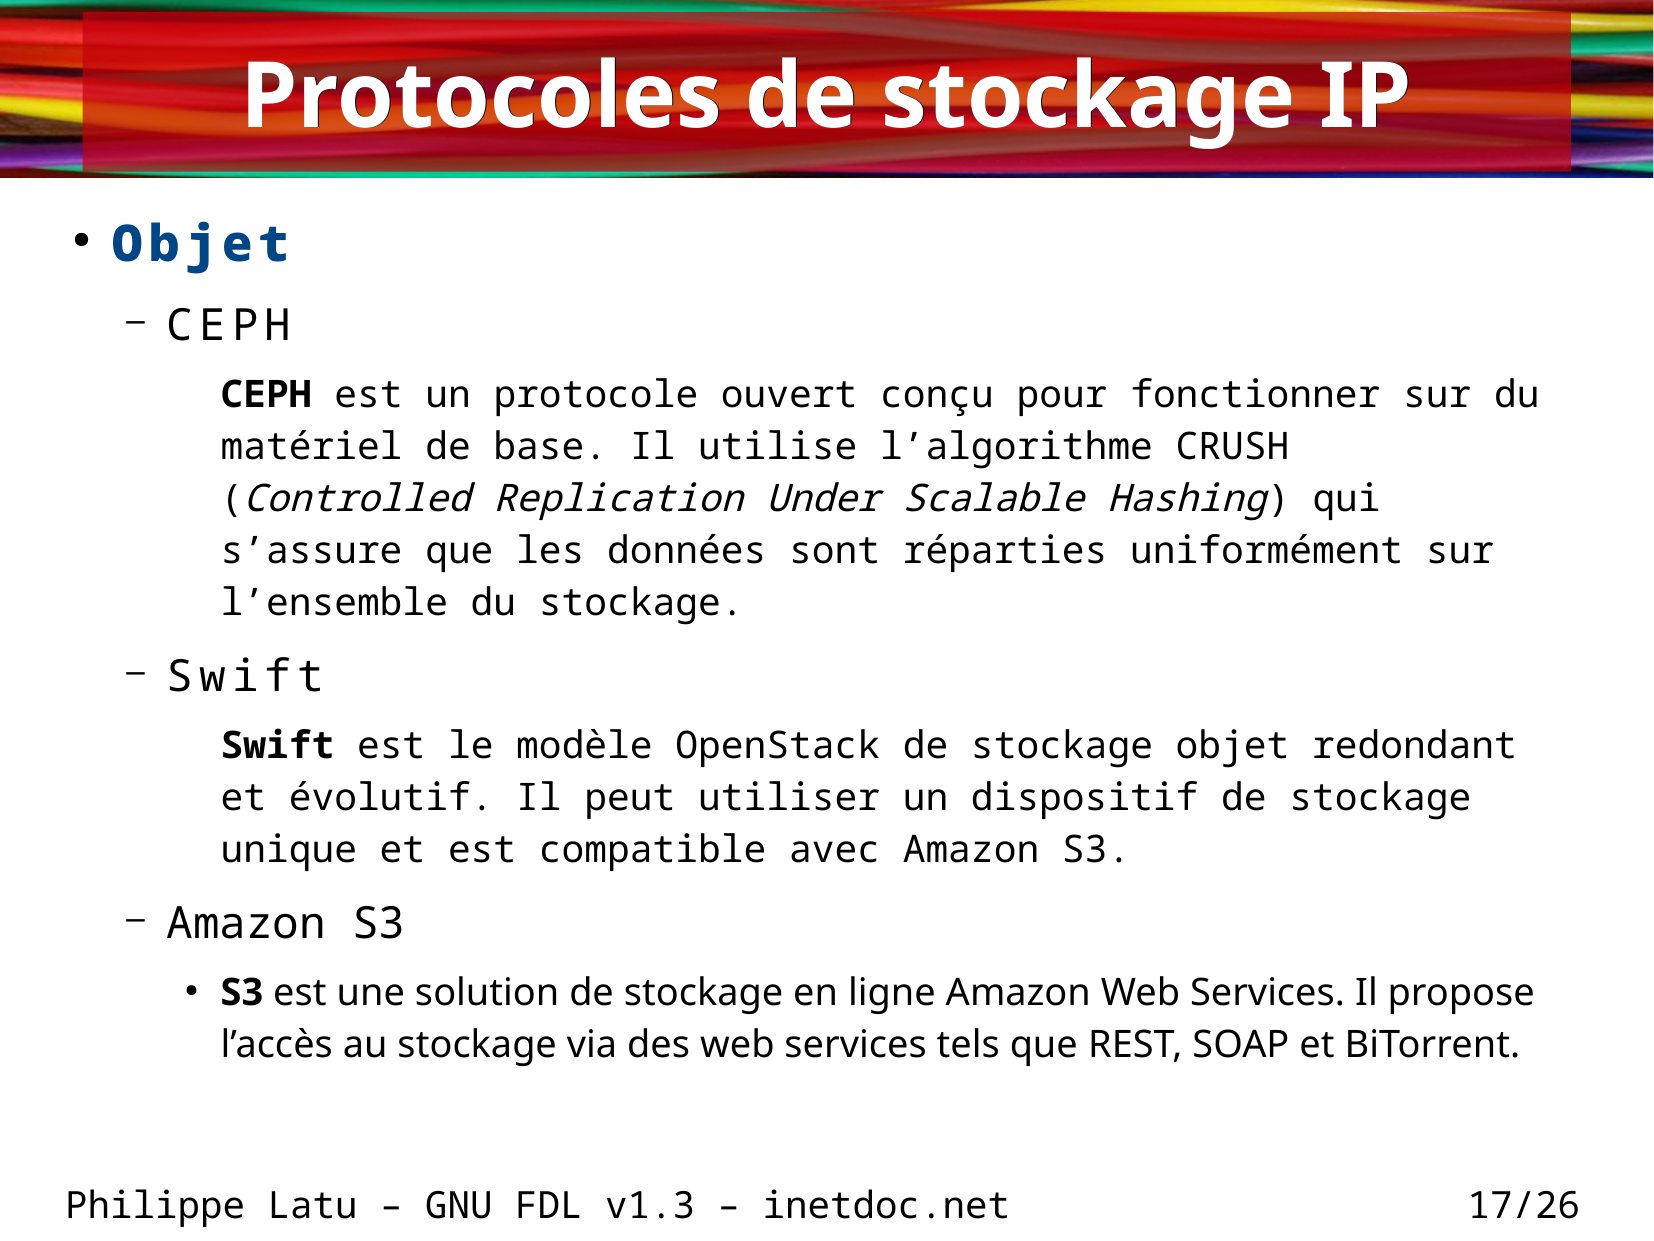

# Protocoles de stockage IP
Objet
CEPH
CEPH est un protocole ouvert conçu pour fonctionner sur du matériel de base. Il utilise l’algorithme CRUSH (Controlled Replication Under Scalable Hashing) qui s’assure que les données sont réparties uniformément sur l’ensemble du stockage.
Swift
Swift est le modèle OpenStack de stockage objet redondant et évolutif. Il peut utiliser un dispositif de stockage unique et est compatible avec Amazon S3.
Amazon S3
S3 est une solution de stockage en ligne Amazon Web Services. Il propose l’accès au stockage via des web services tels que REST, SOAP et BiTorrent.
Philippe Latu – GNU FDL v1.3 – inetdoc.net /26